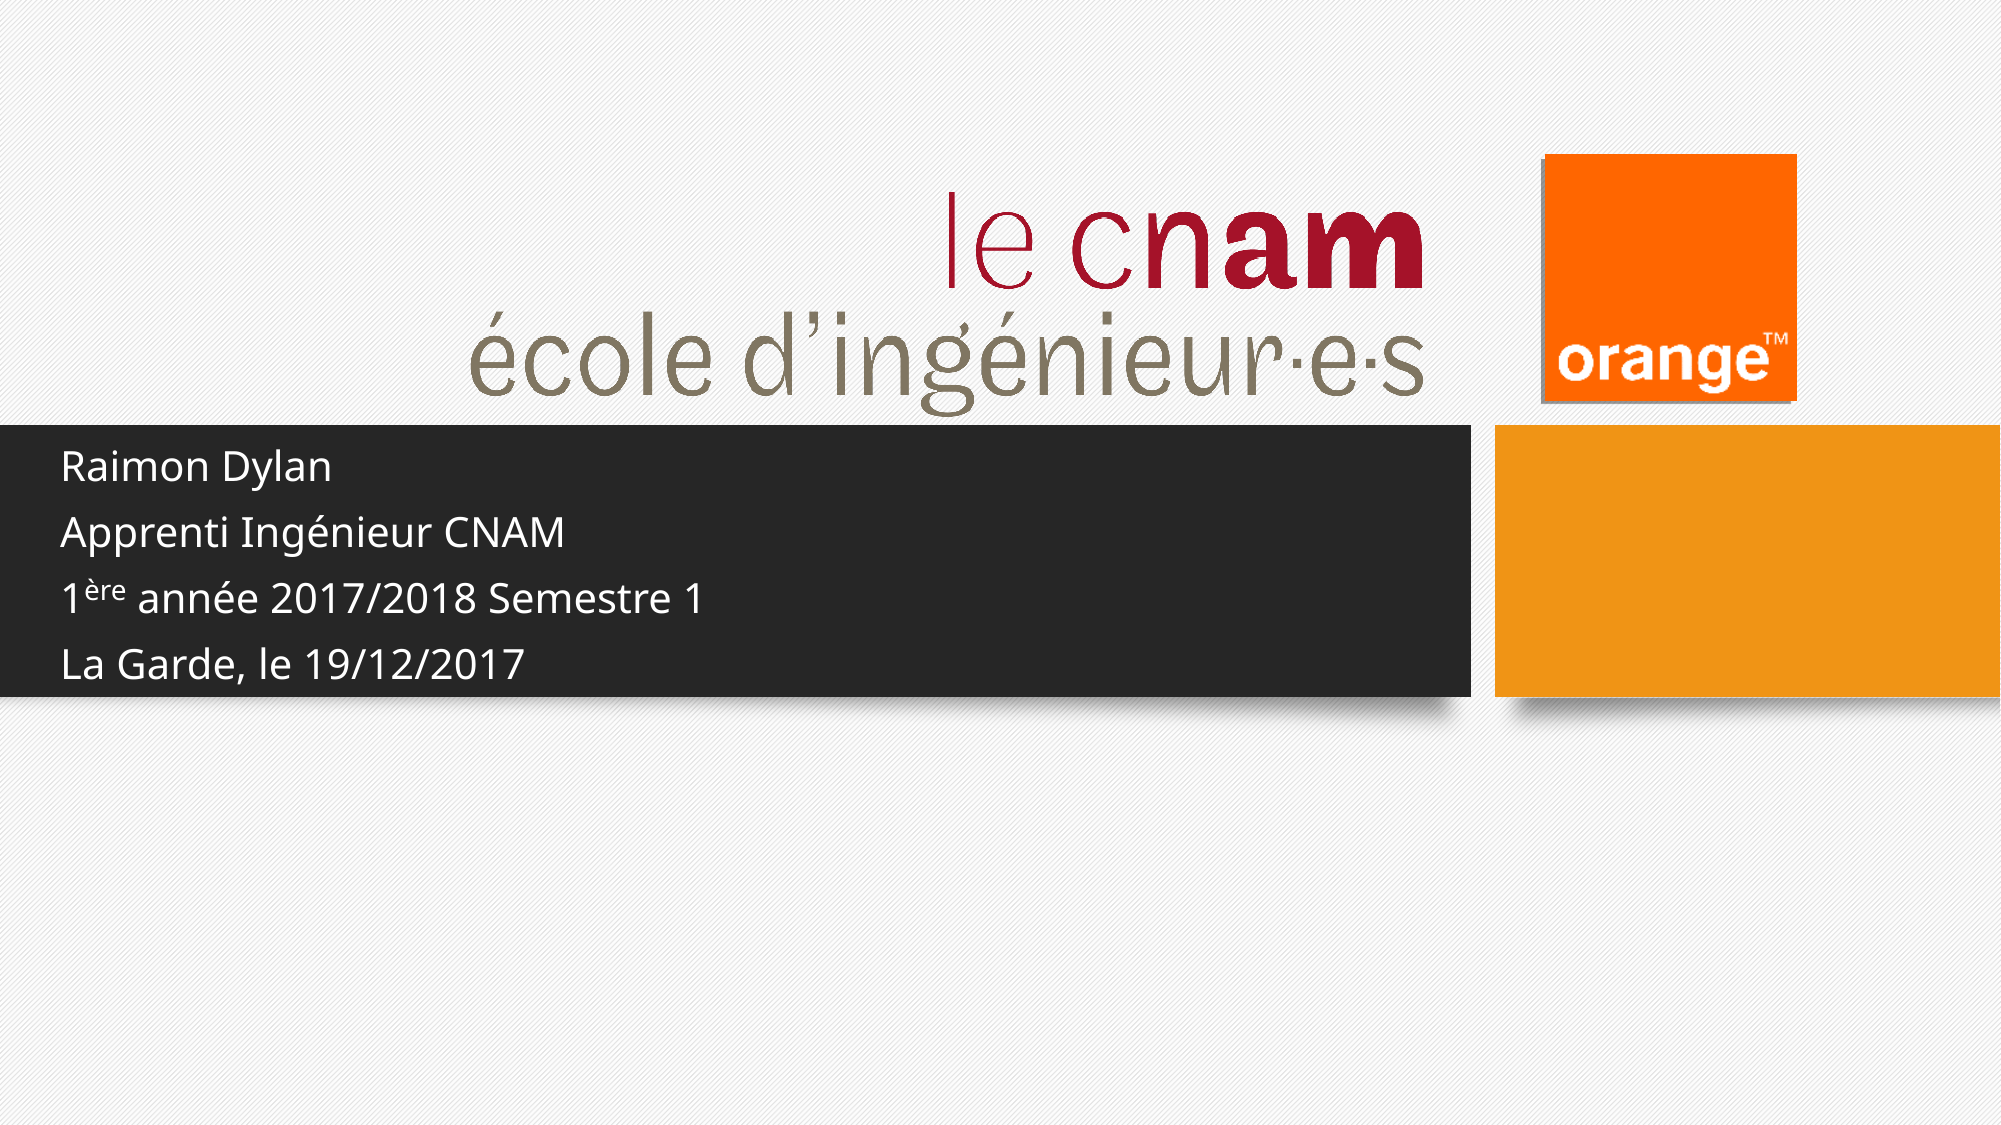

# Raimon Dylan
Apprenti Ingénieur CNAM
1ère année 2017/2018 Semestre 1
La Garde, le 19/12/2017